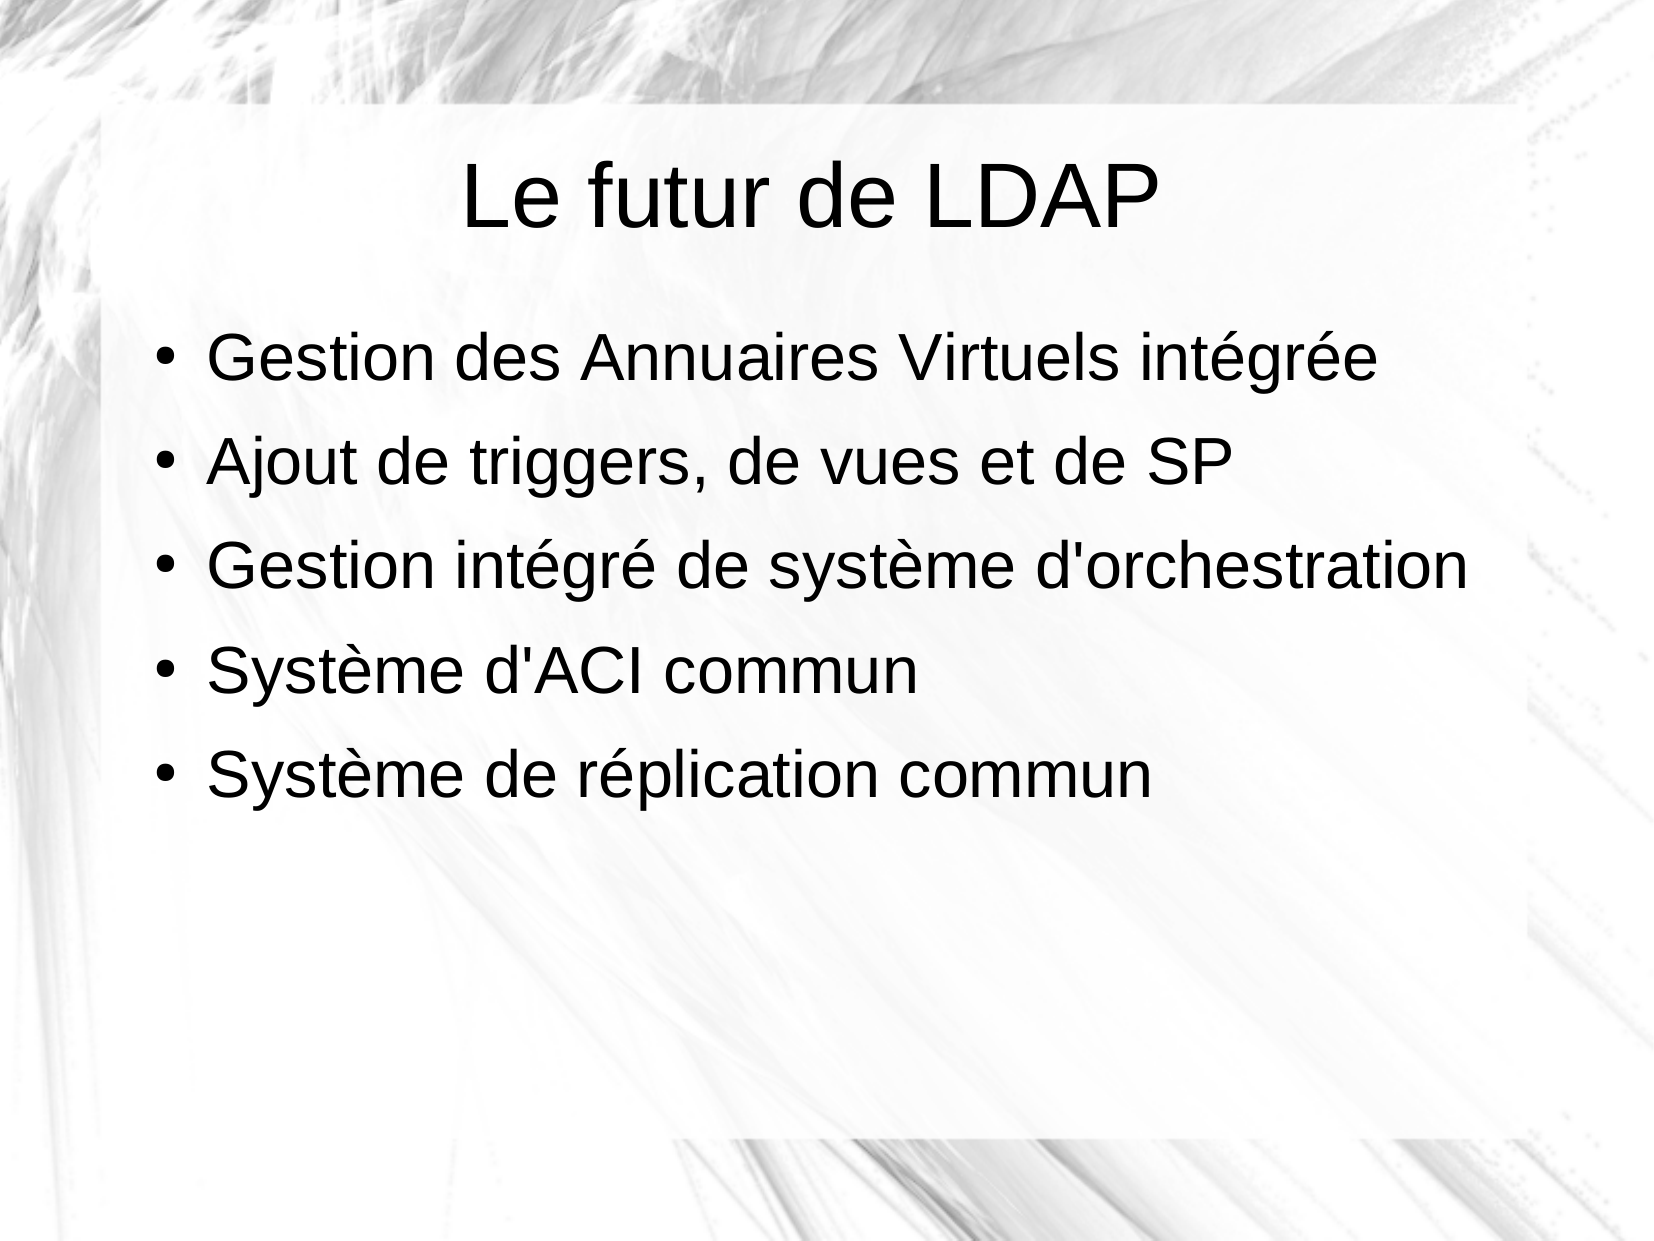

# Le futur de LDAP
Gestion des Annuaires Virtuels intégrée
Ajout de triggers, de vues et de SP
Gestion intégré de système d'orchestration
Système d'ACI commun
Système de réplication commun